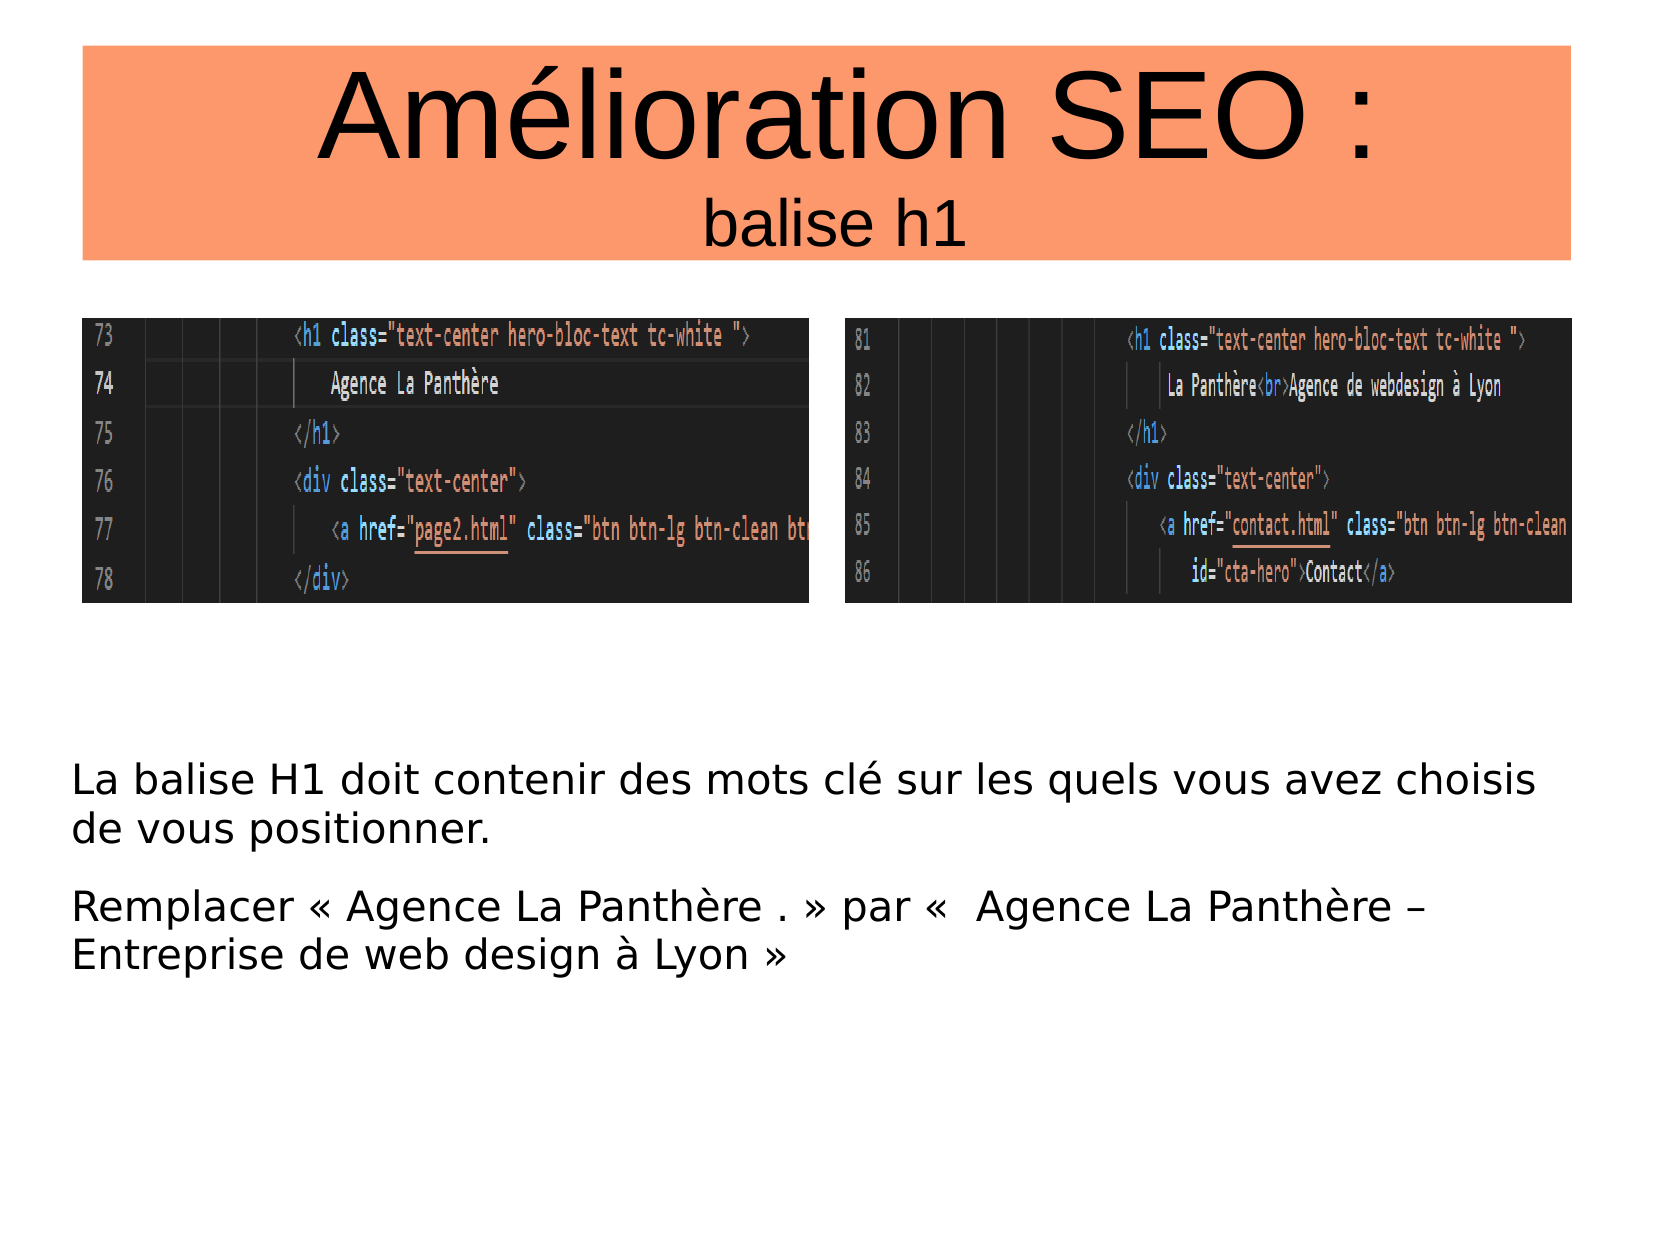

# Amélioration SEO : balise h1
La balise H1 doit contenir des mots clé sur les quels vous avez choisis de vous positionner.
Remplacer « Agence La Panthère . » par «  Agence La Panthère – Entreprise de web design à Lyon »